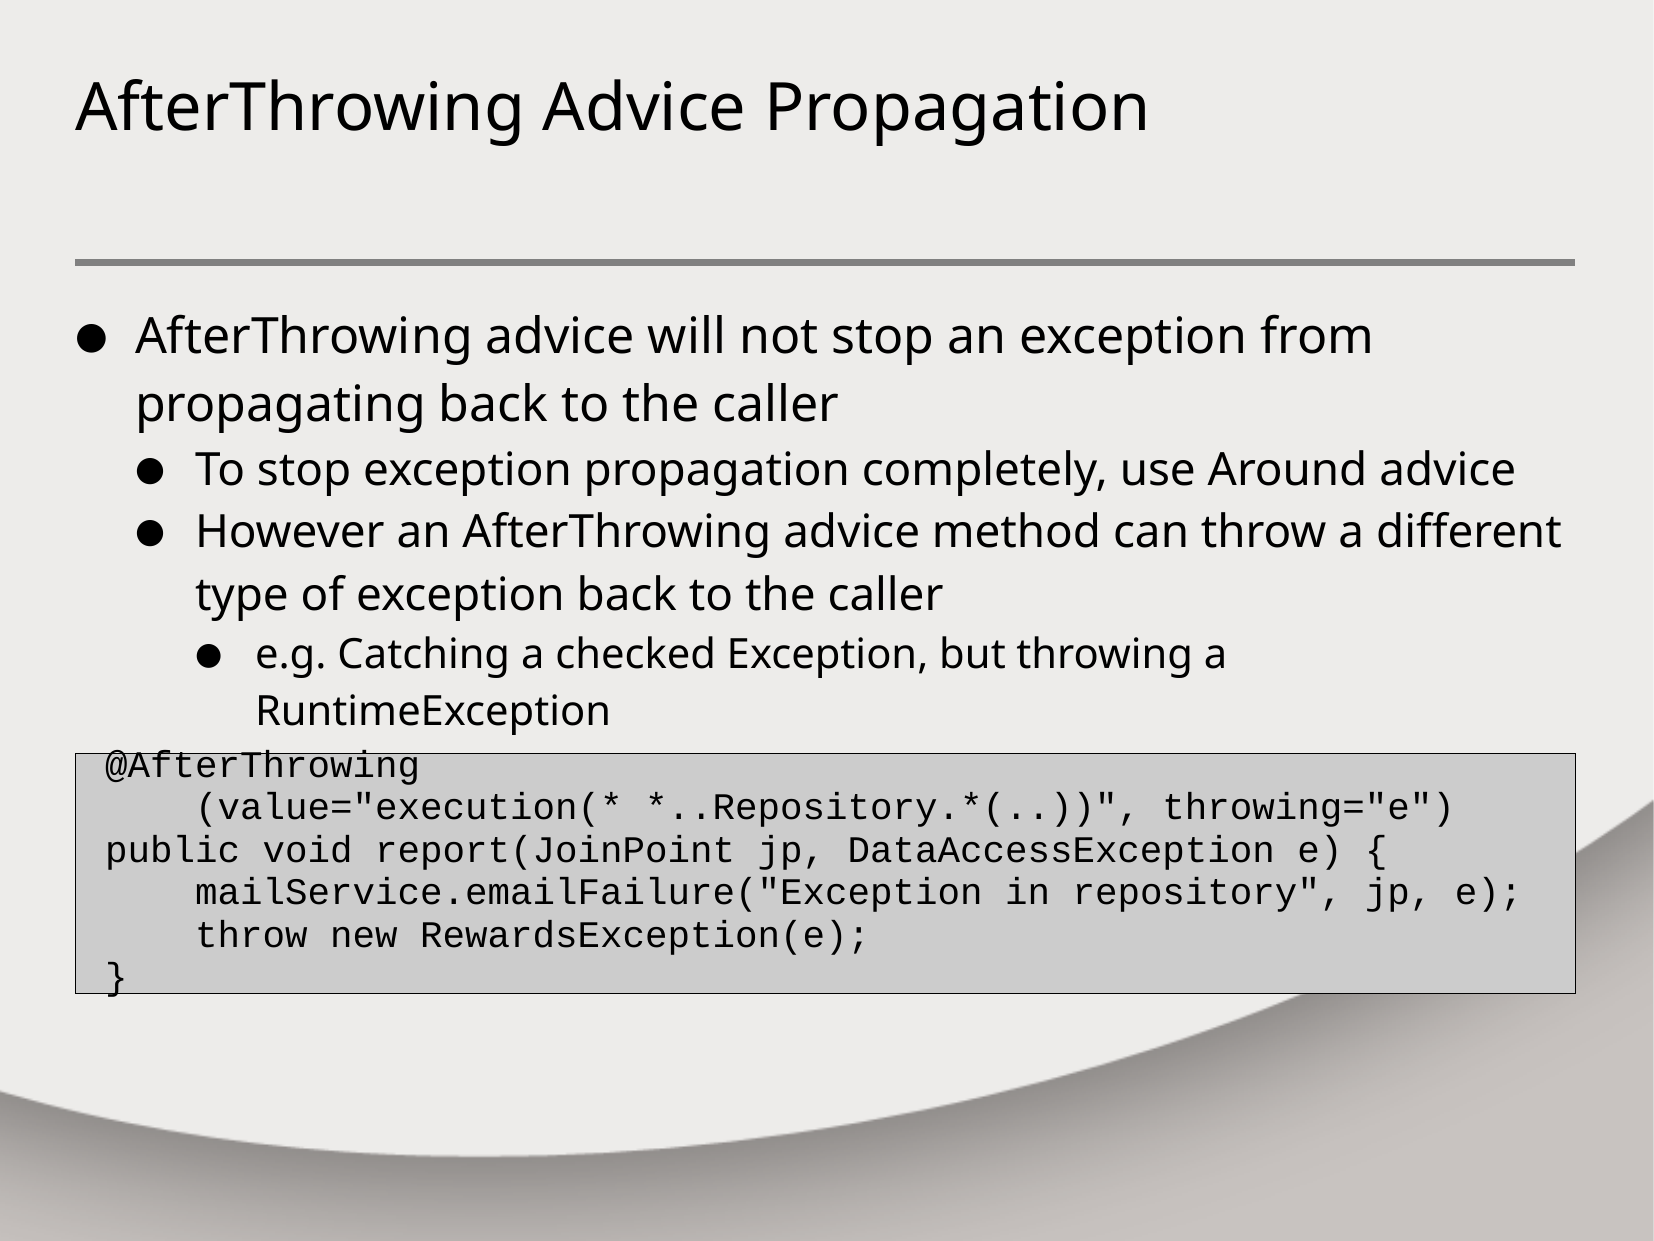

# AfterThrowing Advice Propagation
AfterThrowing advice will not stop an exception from propagating back to the caller
To stop exception propagation completely, use Around advice
However an AfterThrowing advice method can throw a different type of exception back to the caller
e.g. Catching a checked Exception, but throwing a RuntimeException
@AfterThrowing
 (value="execution(* *..Repository.*(..))", throwing="e")
public void report(JoinPoint jp, DataAccessException e) {
 mailService.emailFailure("Exception in repository", jp, e);
 throw new RewardsException(e);
}